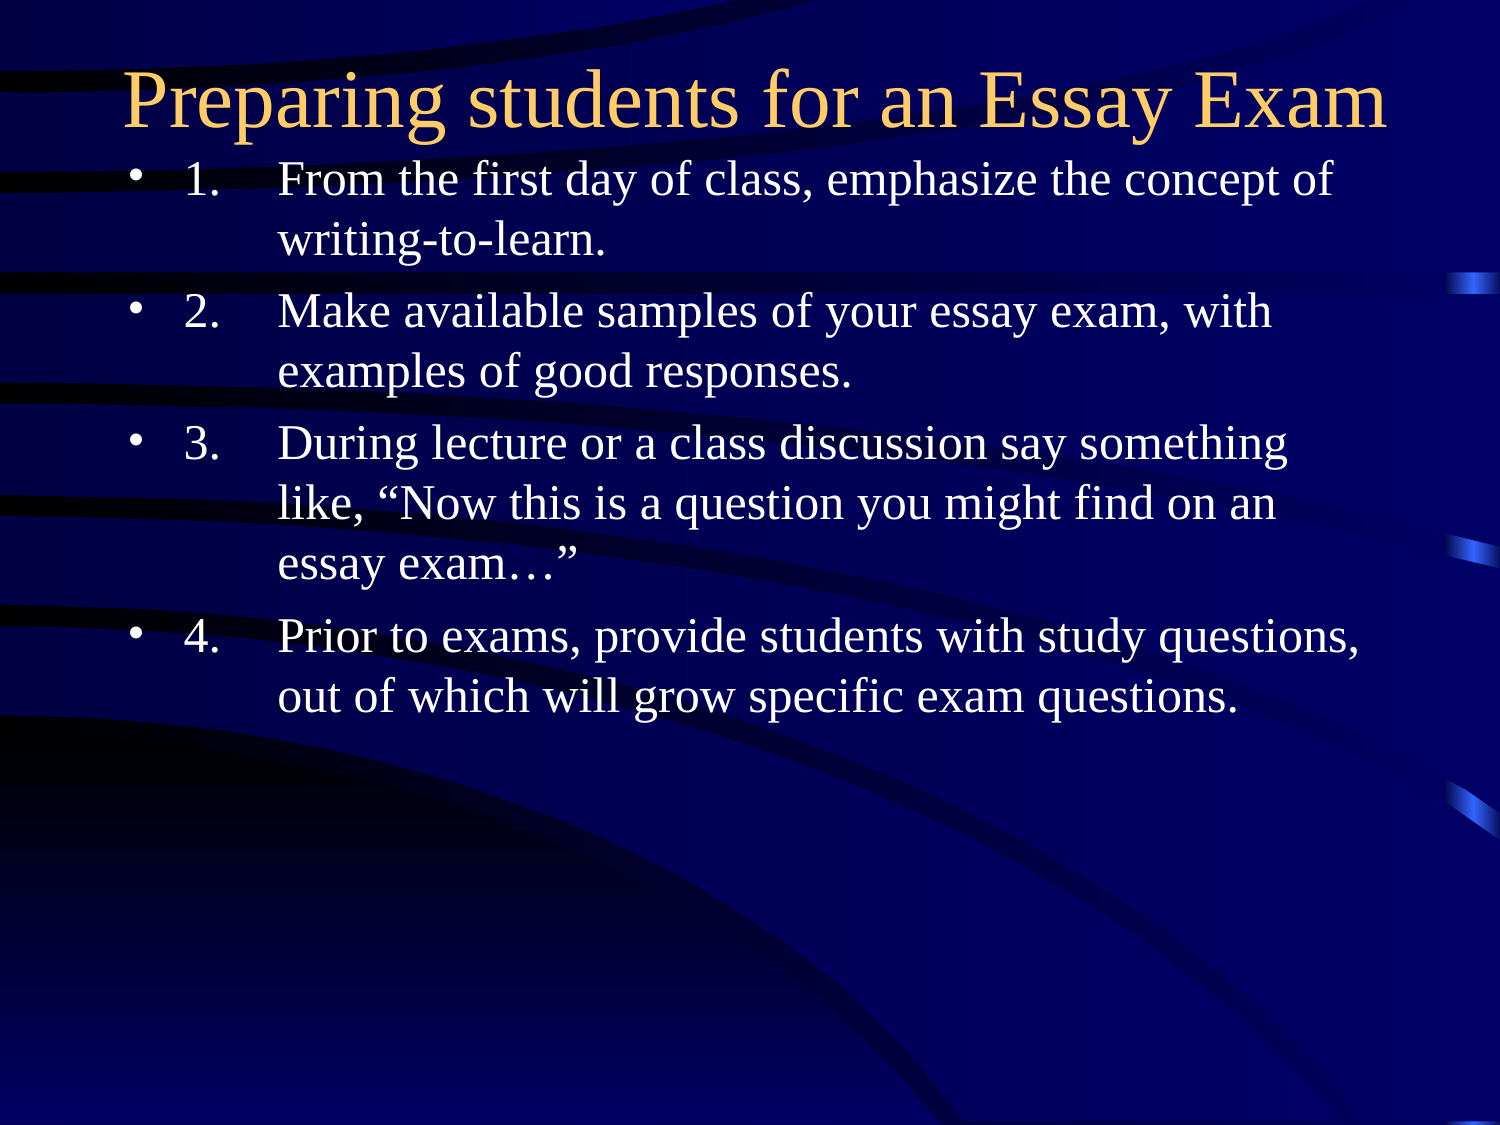

# Preparing students for an Essay Exam
1. 	From the first day of class, emphasize the concept of 	writing-to-learn.
2. 	Make available samples of your essay exam, with 		examples of good responses.
3. 	During lecture or a class discussion say something 		like, “Now this is a question you might find on an 		essay exam…”
4. 	Prior to exams, provide students with study questions, 	out of which will grow specific exam questions.